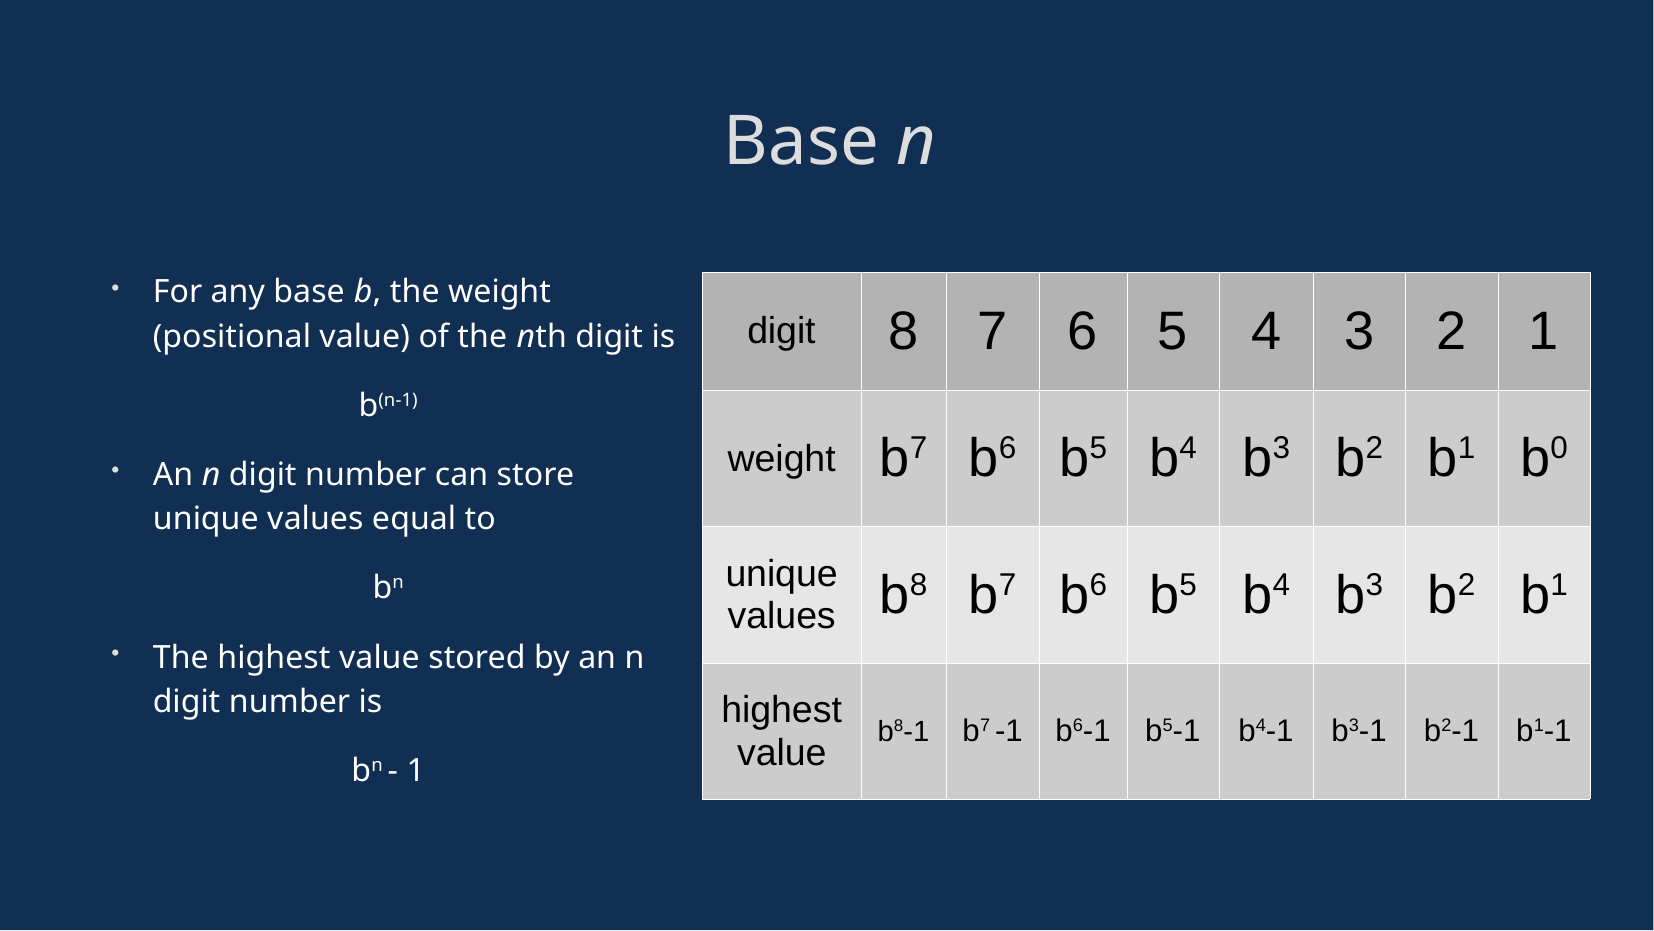

# Base n
For any base b, the weight (positional value) of the nth digit is
b(n-1)
An n digit number can store unique values equal to
bn
The highest value stored by an n digit number is
bn - 1
| digit | 8 | 7 | 6 | 5 | 4 | 3 | 2 | 1 |
| --- | --- | --- | --- | --- | --- | --- | --- | --- |
| weight | b7 | b6 | b5 | b4 | b3 | b2 | b1 | b0 |
| unique values | b8 | b7 | b6 | b5 | b4 | b3 | b2 | b1 |
| highest value | b8-1 | b7 -1 | b6-1 | b5-1 | b4-1 | b3-1 | b2-1 | b1-1 |